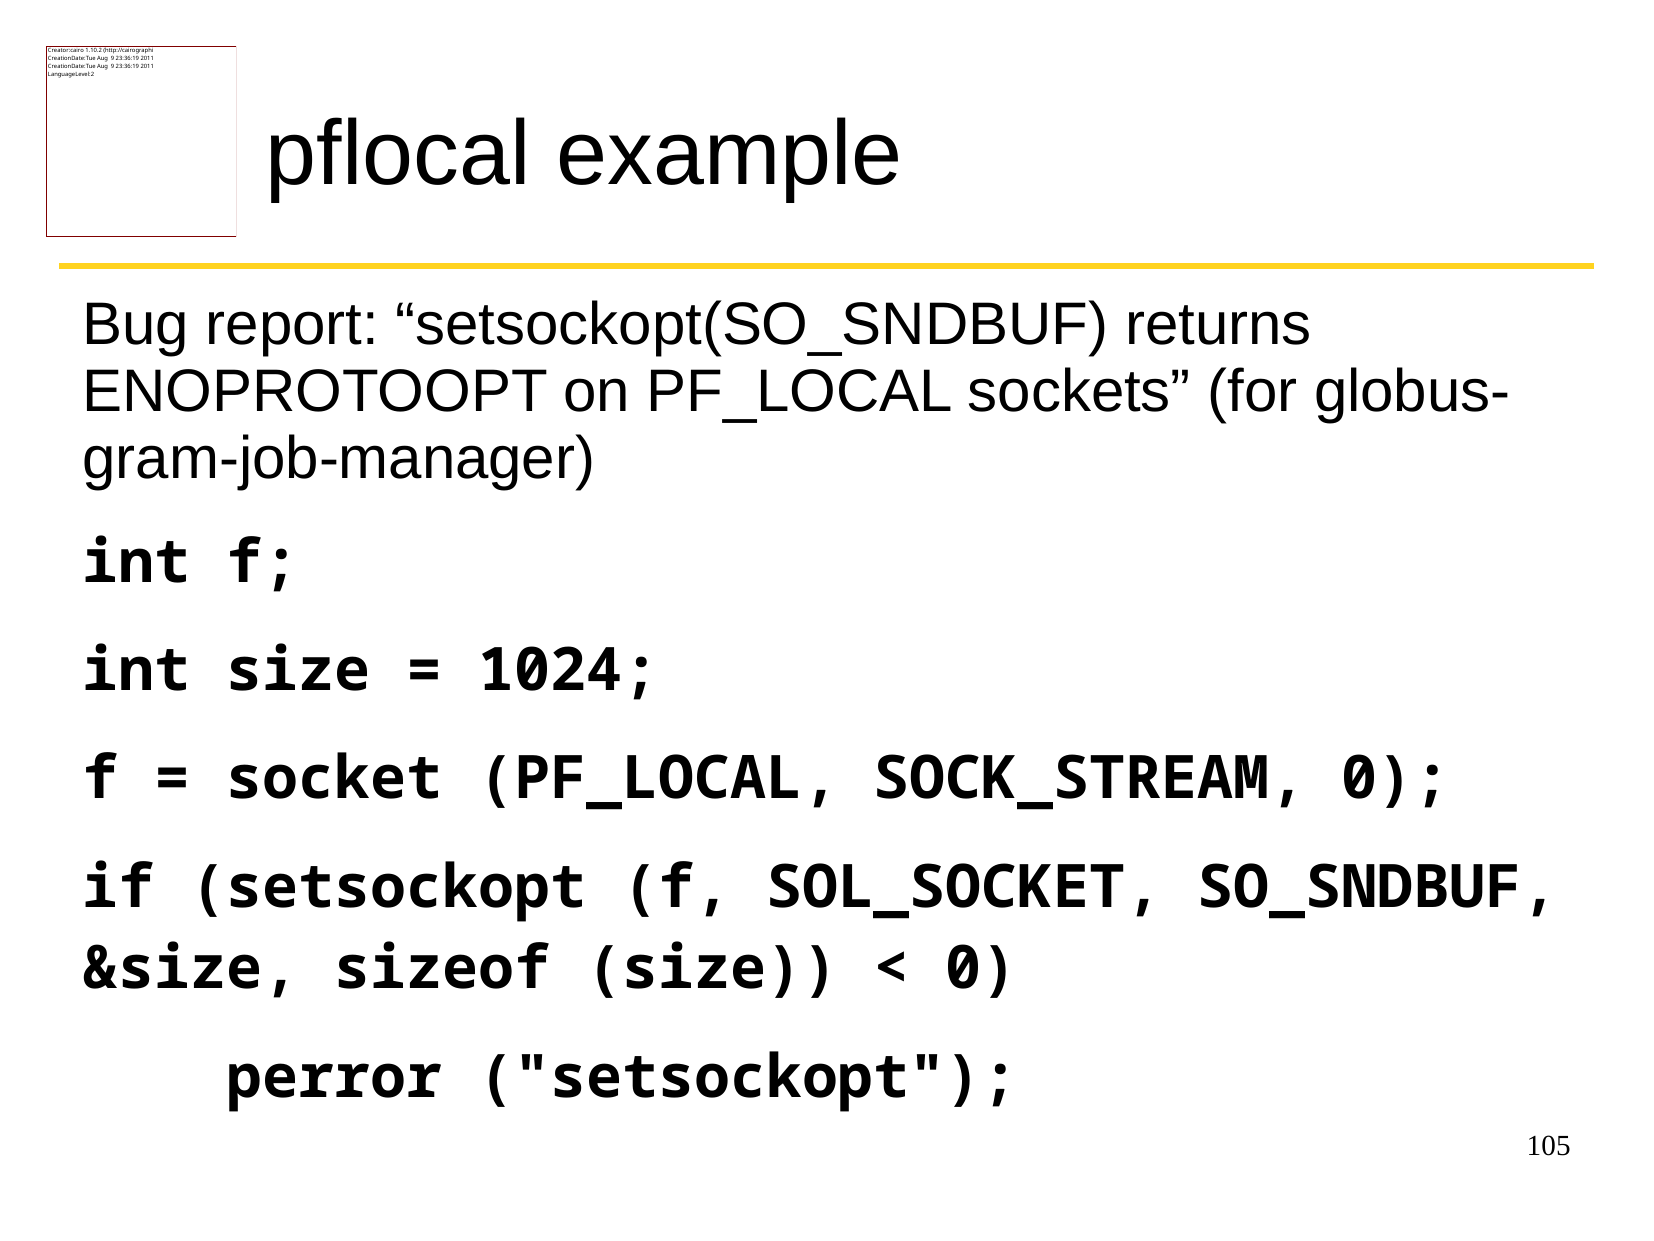

# pflocal example
Bug report: “setsockopt(SO_SNDBUF) returns ENOPROTOOPT on PF_LOCAL sockets” (for globus-gram-job-manager)
int f;
int size = 1024;
f = socket (PF_LOCAL, SOCK_STREAM, 0);
if (setsockopt (f, SOL_SOCKET, SO_SNDBUF, &size, sizeof (size)) < 0)
 perror ("setsockopt");
105